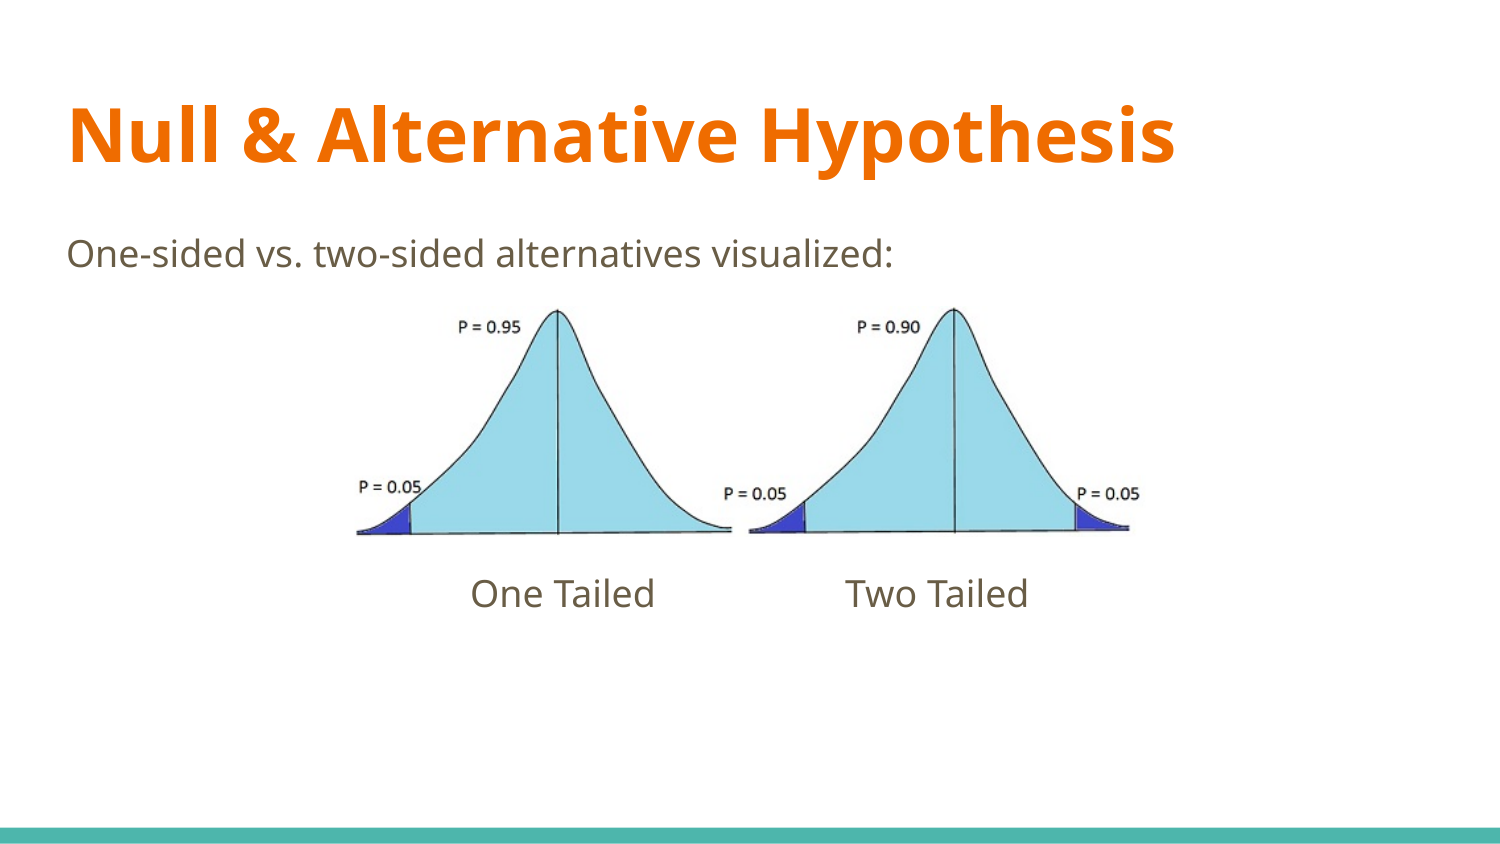

# Null & Alternative Hypothesis
One-sided vs. two-sided alternatives visualized:
One Tailed			Two Tailed